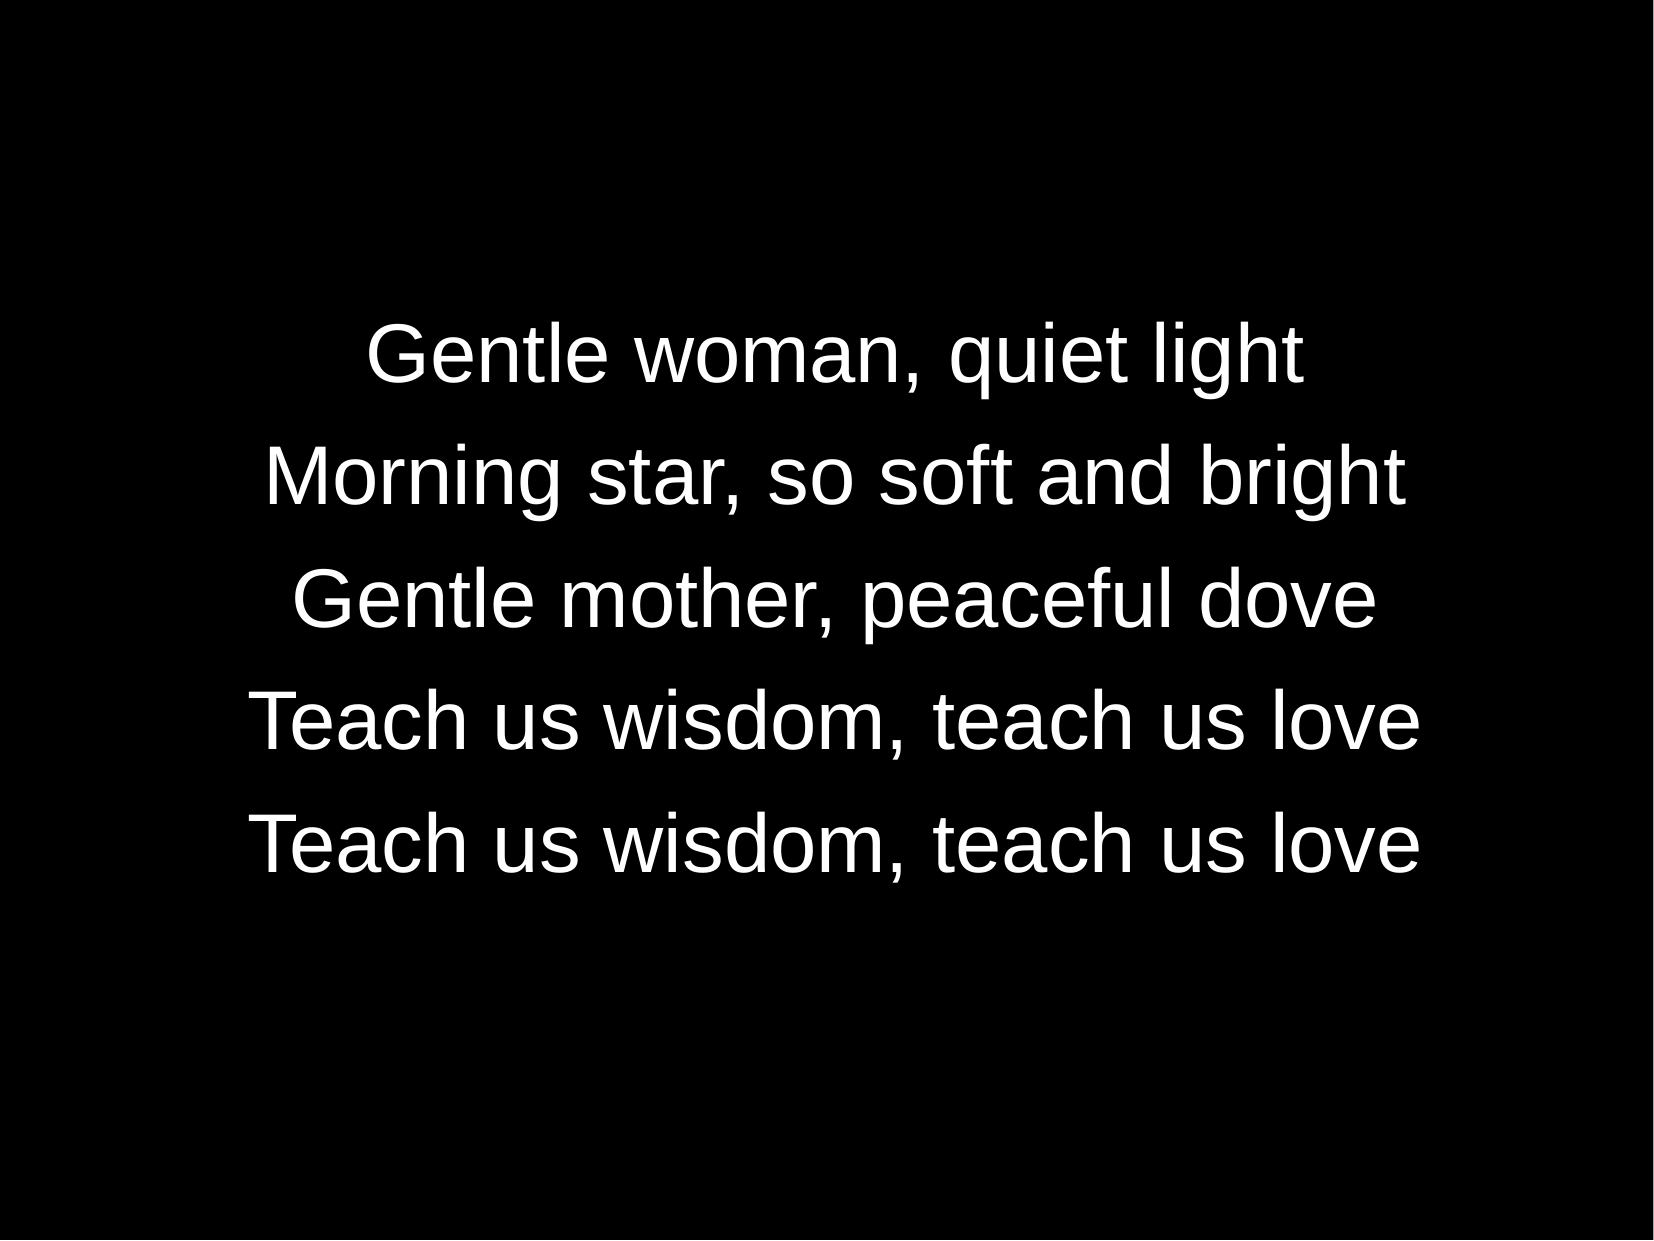

#
Gentle woman, quiet light
Morning star, so soft and bright
Gentle mother, peaceful dove
Teach us wisdom, teach us love
Teach us wisdom, teach us love